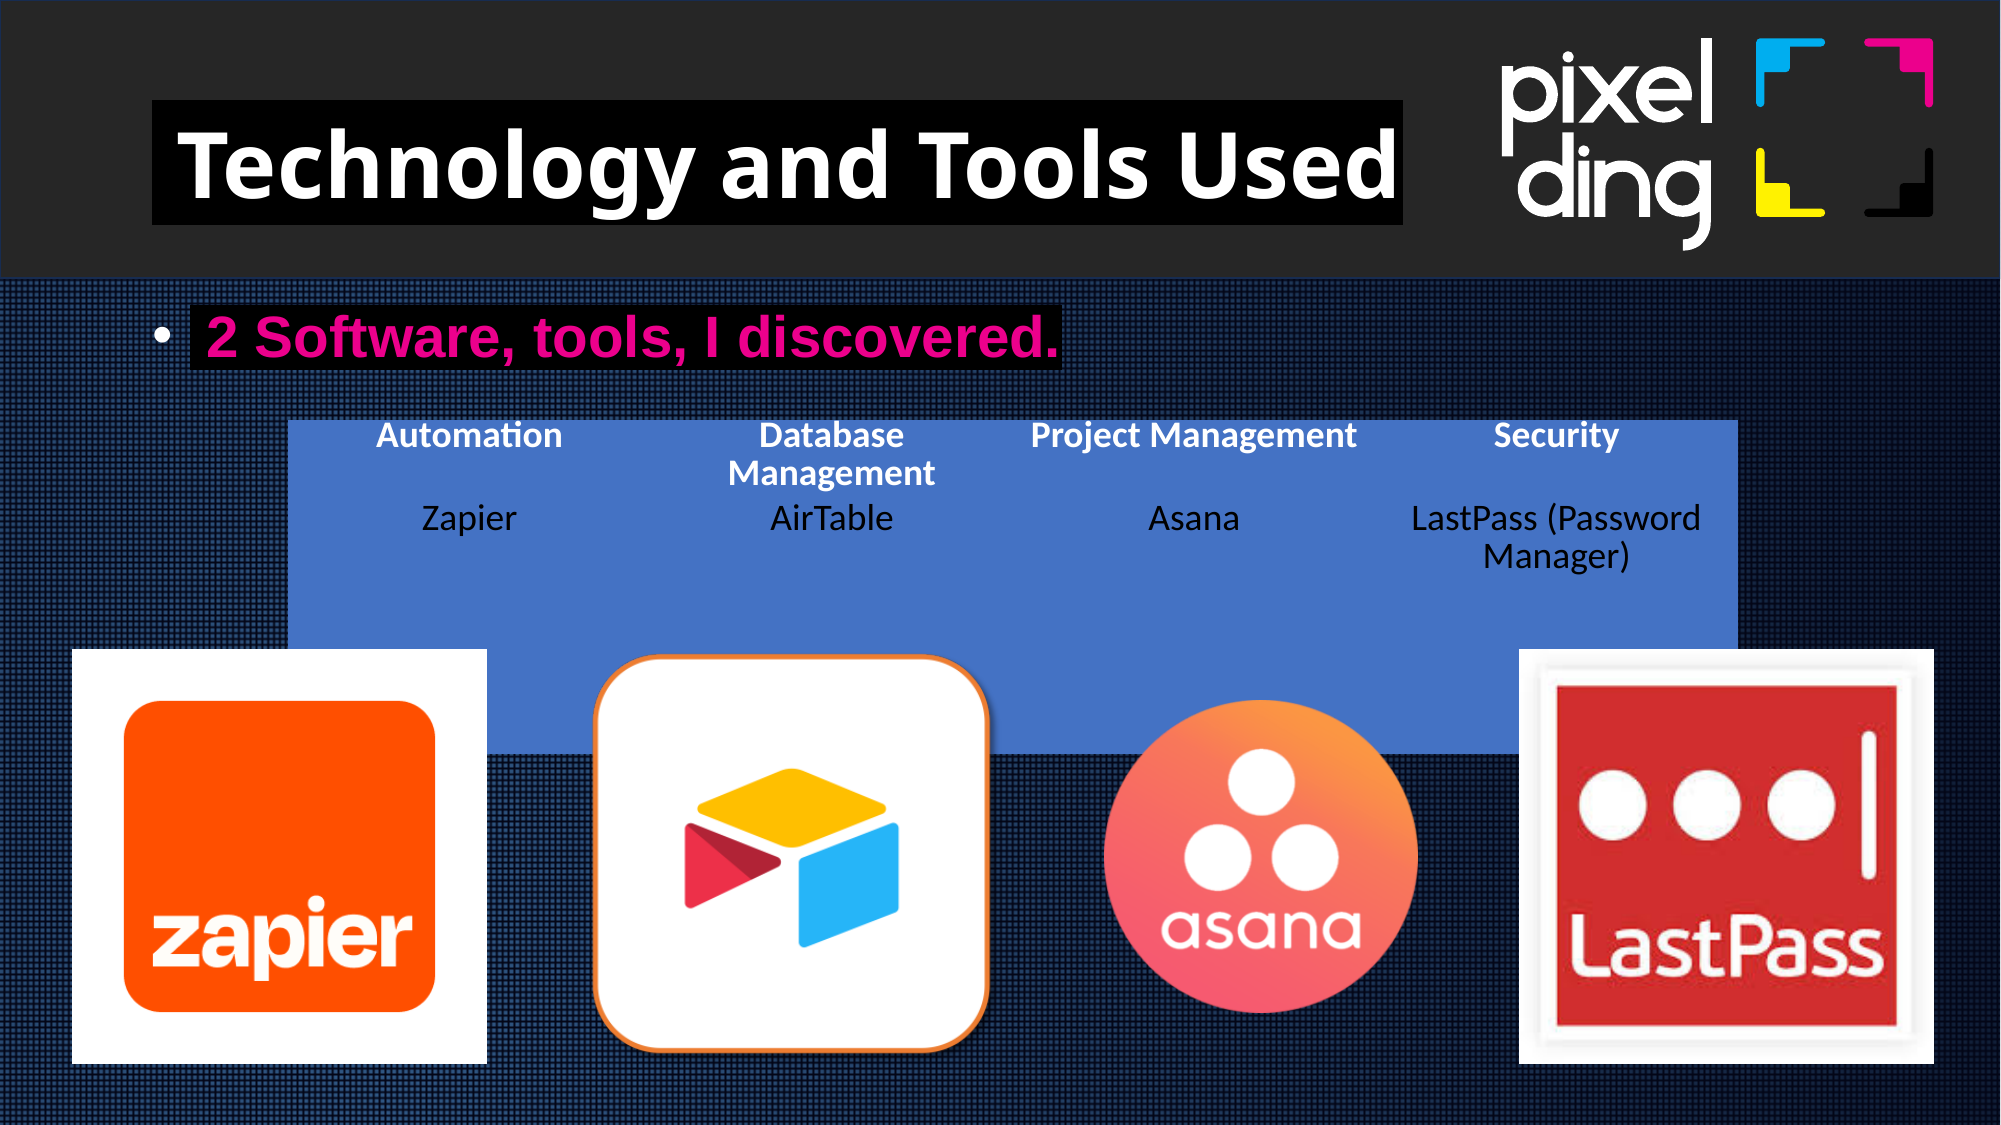

# Technology and Tools Used
 2 Software, tools, I discovered.
| Automation | Database Management | Project Management | Security |
| --- | --- | --- | --- |
| Zapier | AirTable | Asana | LastPass (Password Manager) |
| | | | |